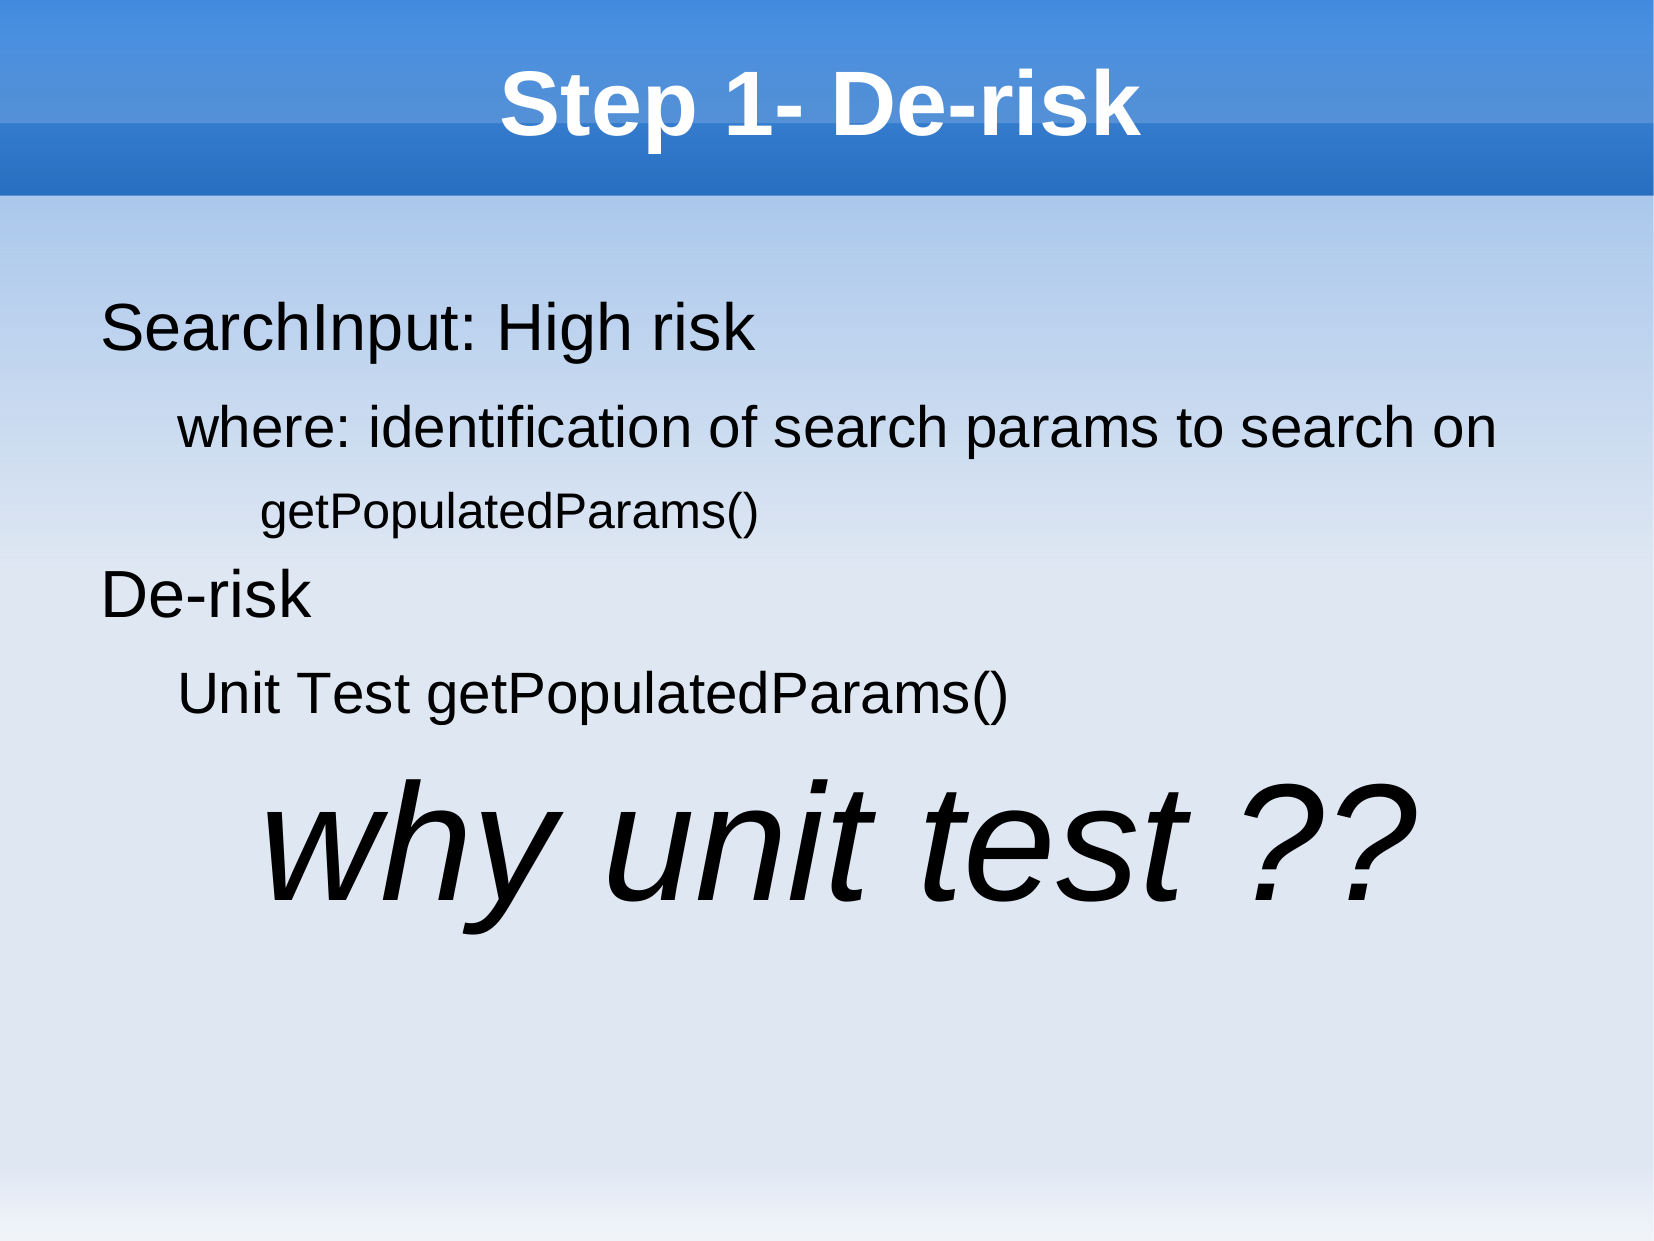

# Step 1- De-risk
SearchInput: High risk
where: identification of search params to search on
getPopulatedParams()
De-risk
Unit Test getPopulatedParams()
why unit test ??